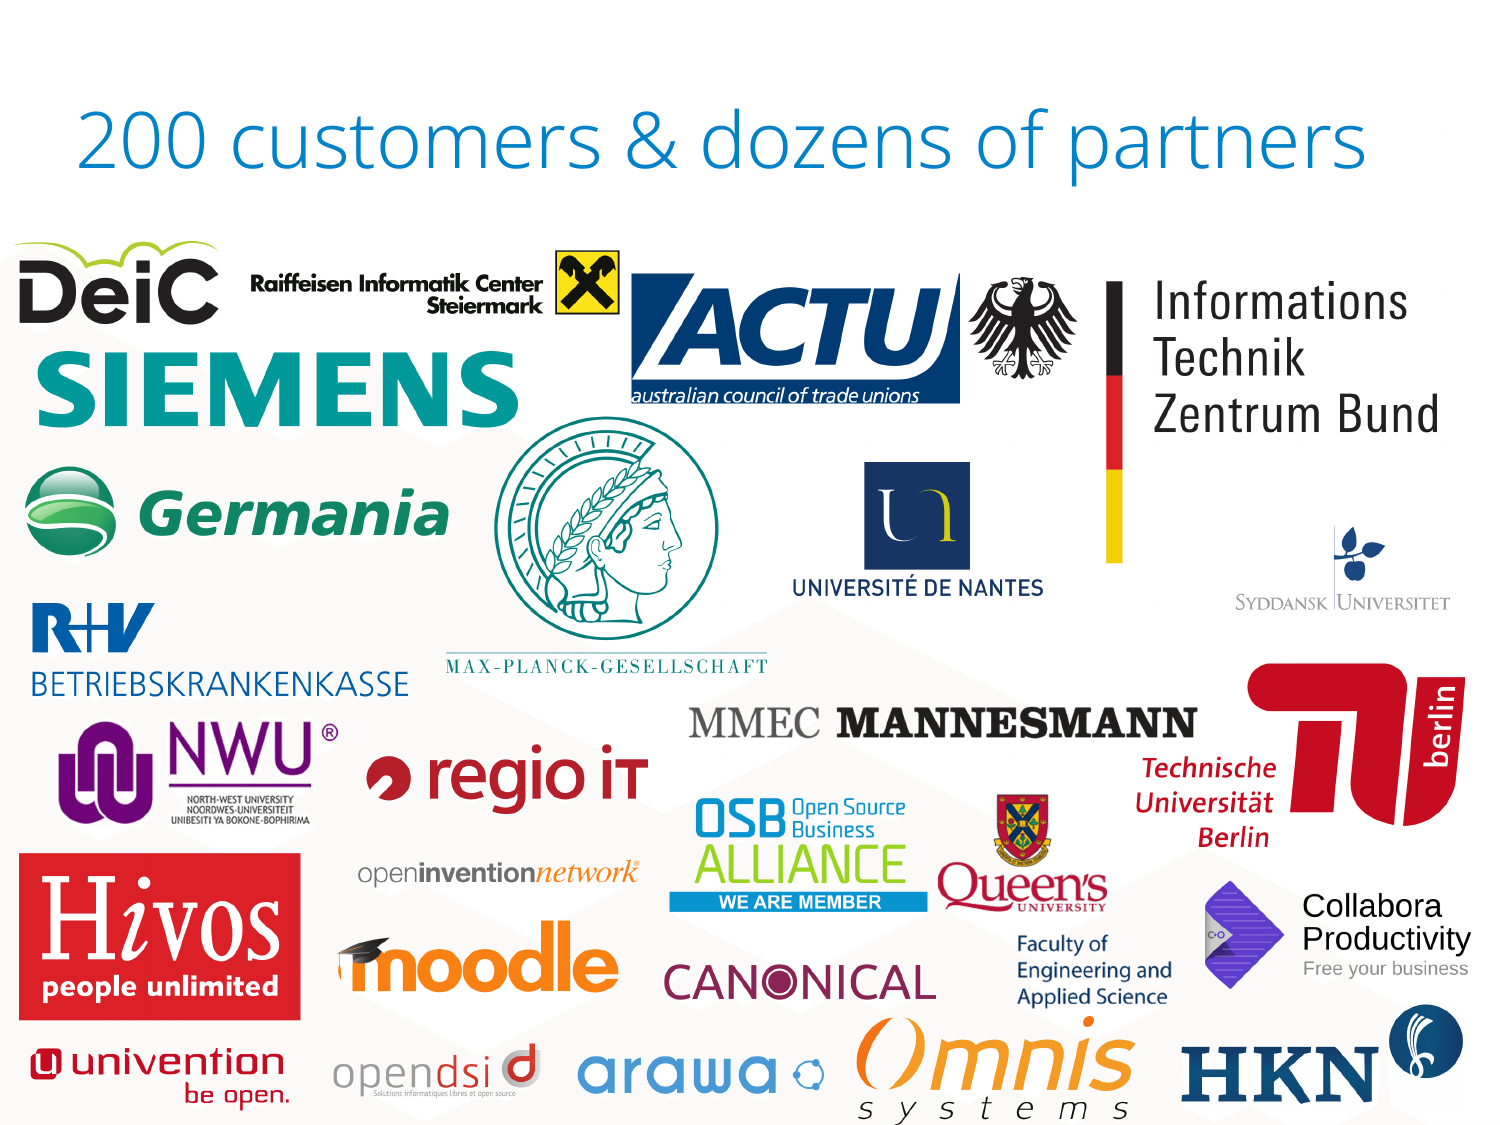

# 200 customers & dozens of partners